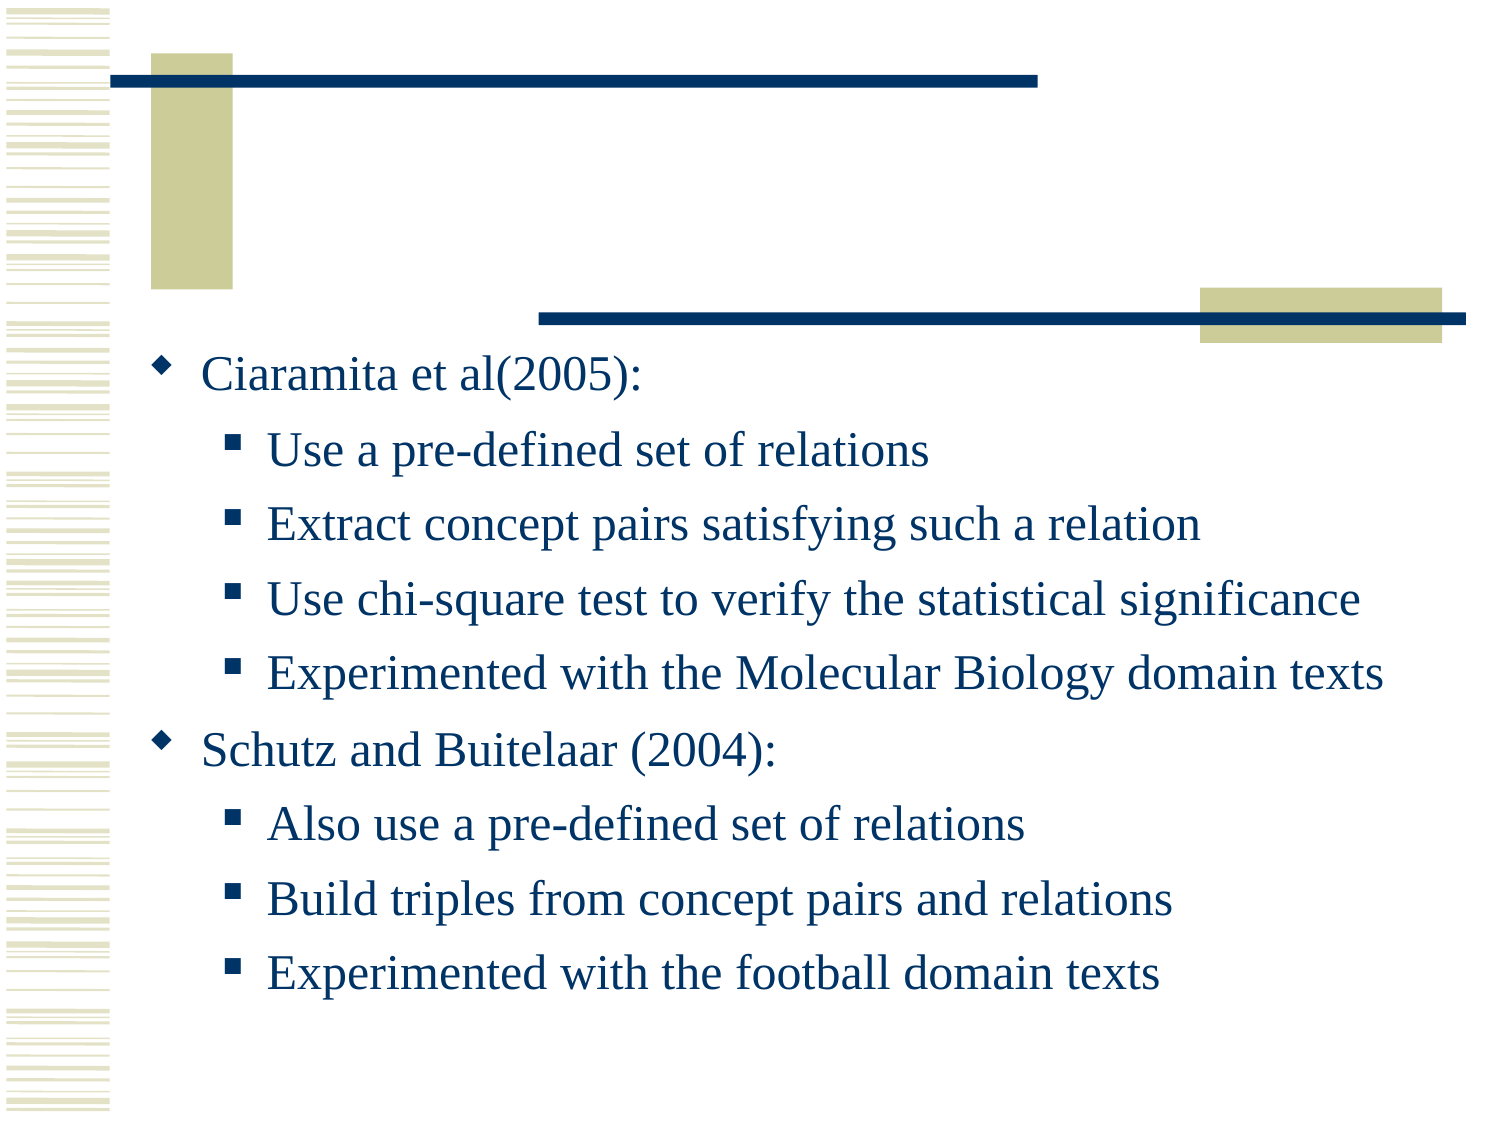

#
Ciaramita et al(2005):
Use a pre-defined set of relations
Extract concept pairs satisfying such a relation
Use chi-square test to verify the statistical significance
Experimented with the Molecular Biology domain texts
Schutz and Buitelaar (2004):
Also use a pre-defined set of relations
Build triples from concept pairs and relations
Experimented with the football domain texts